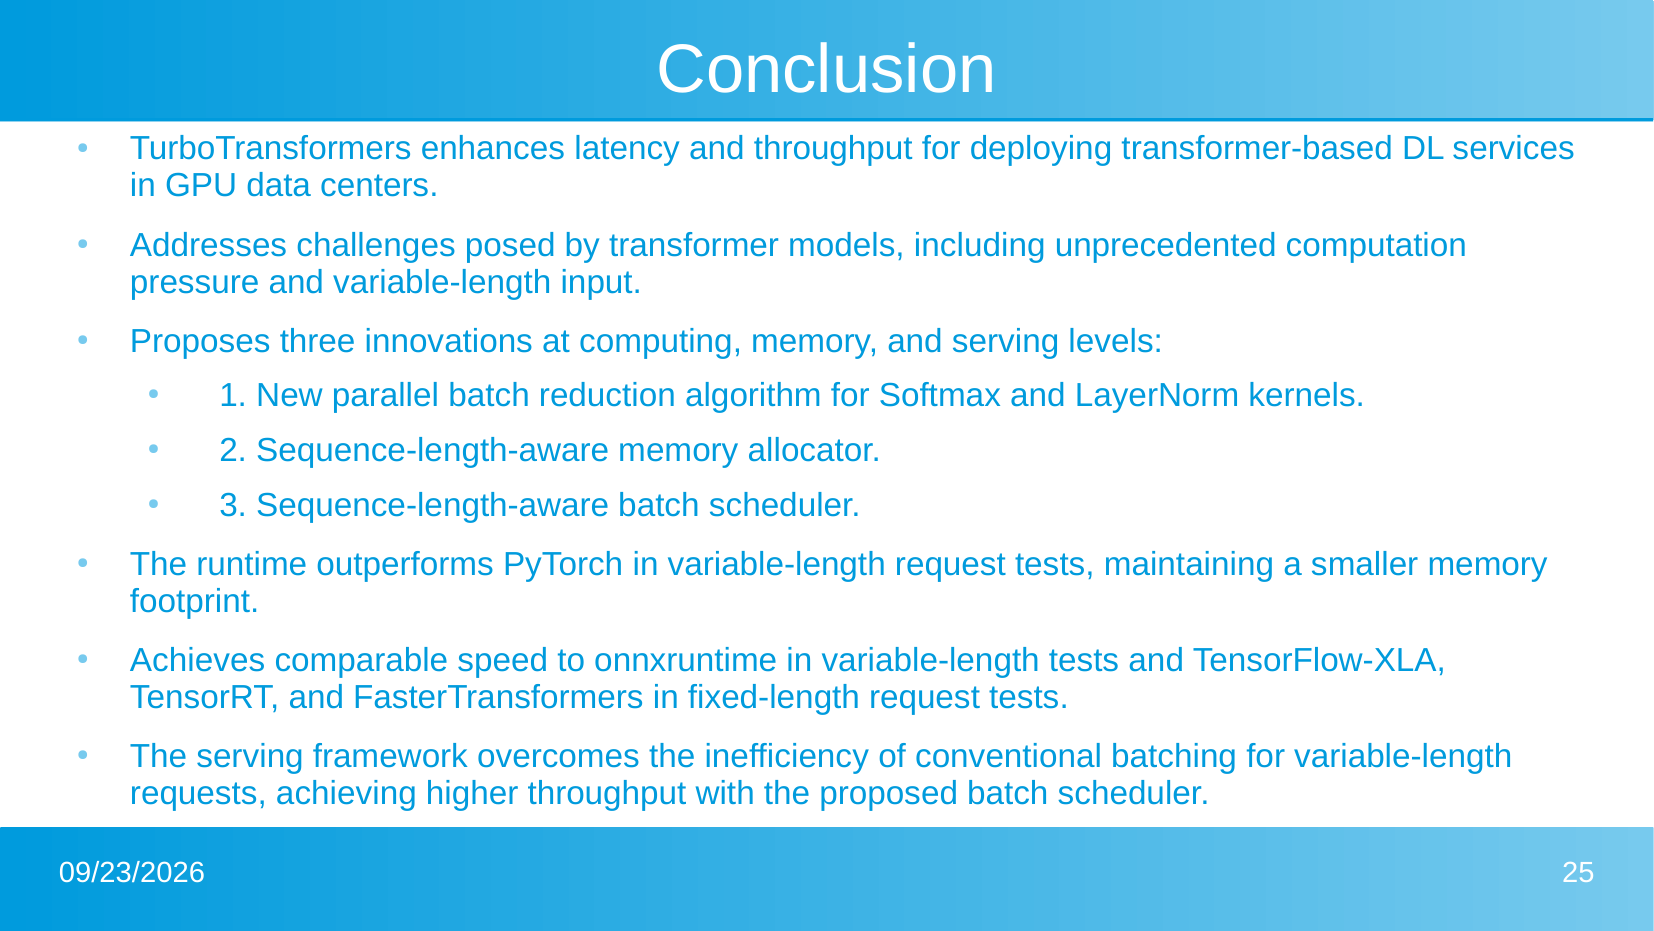

# Conclusion
TurboTransformers enhances latency and throughput for deploying transformer-based DL services in GPU data centers.
Addresses challenges posed by transformer models, including unprecedented computation pressure and variable-length input.
Proposes three innovations at computing, memory, and serving levels:
 1. New parallel batch reduction algorithm for Softmax and LayerNorm kernels.
 2. Sequence-length-aware memory allocator.
 3. Sequence-length-aware batch scheduler.
The runtime outperforms PyTorch in variable-length request tests, maintaining a smaller memory footprint.
Achieves comparable speed to onnxruntime in variable-length tests and TensorFlow-XLA, TensorRT, and FasterTransformers in fixed-length request tests.
The serving framework overcomes the inefficiency of conventional batching for variable-length requests, achieving higher throughput with the proposed batch scheduler.
25